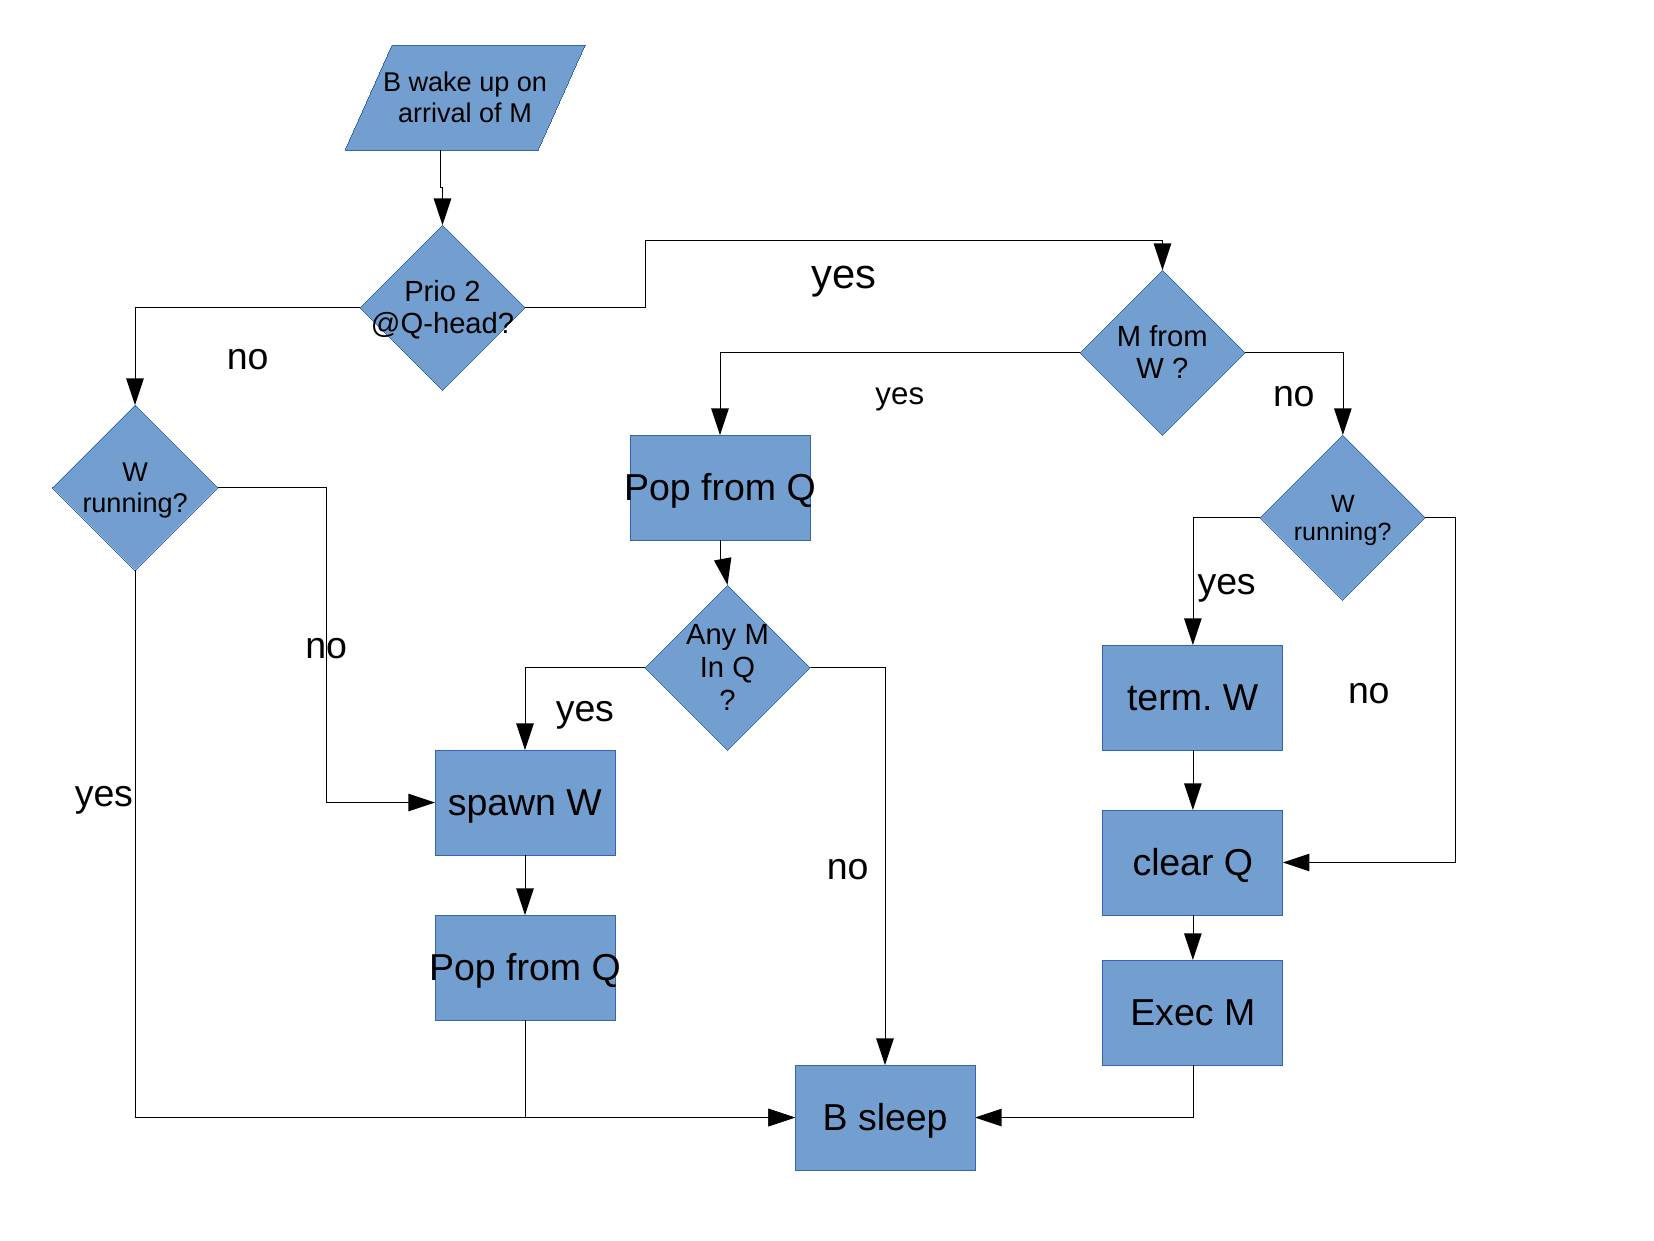

B wake up on
arrival of M
Prio 2
@Q-head?
M from
W ?
W
running?
Pop from Q
W
running?
Any M
In Q
?
term. W
spawn W
yes
clear Q
Pop from Q
Exec M
B sleep